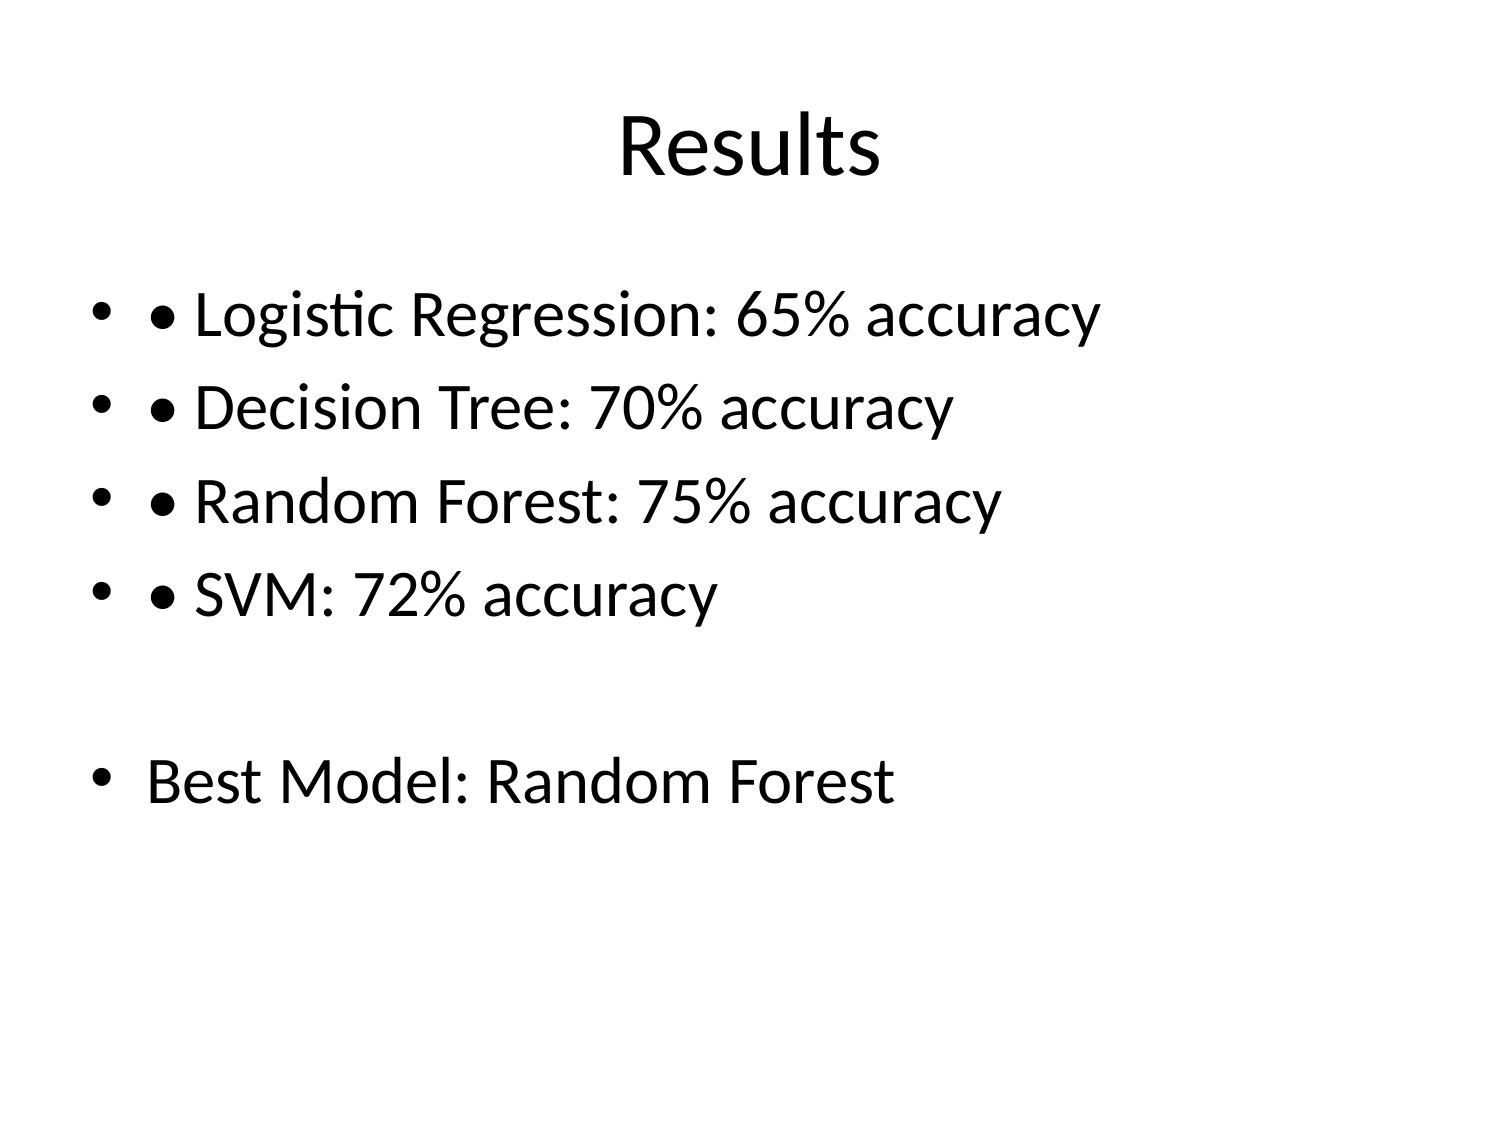

# Results
• Logistic Regression: 65% accuracy
• Decision Tree: 70% accuracy
• Random Forest: 75% accuracy
• SVM: 72% accuracy
Best Model: Random Forest